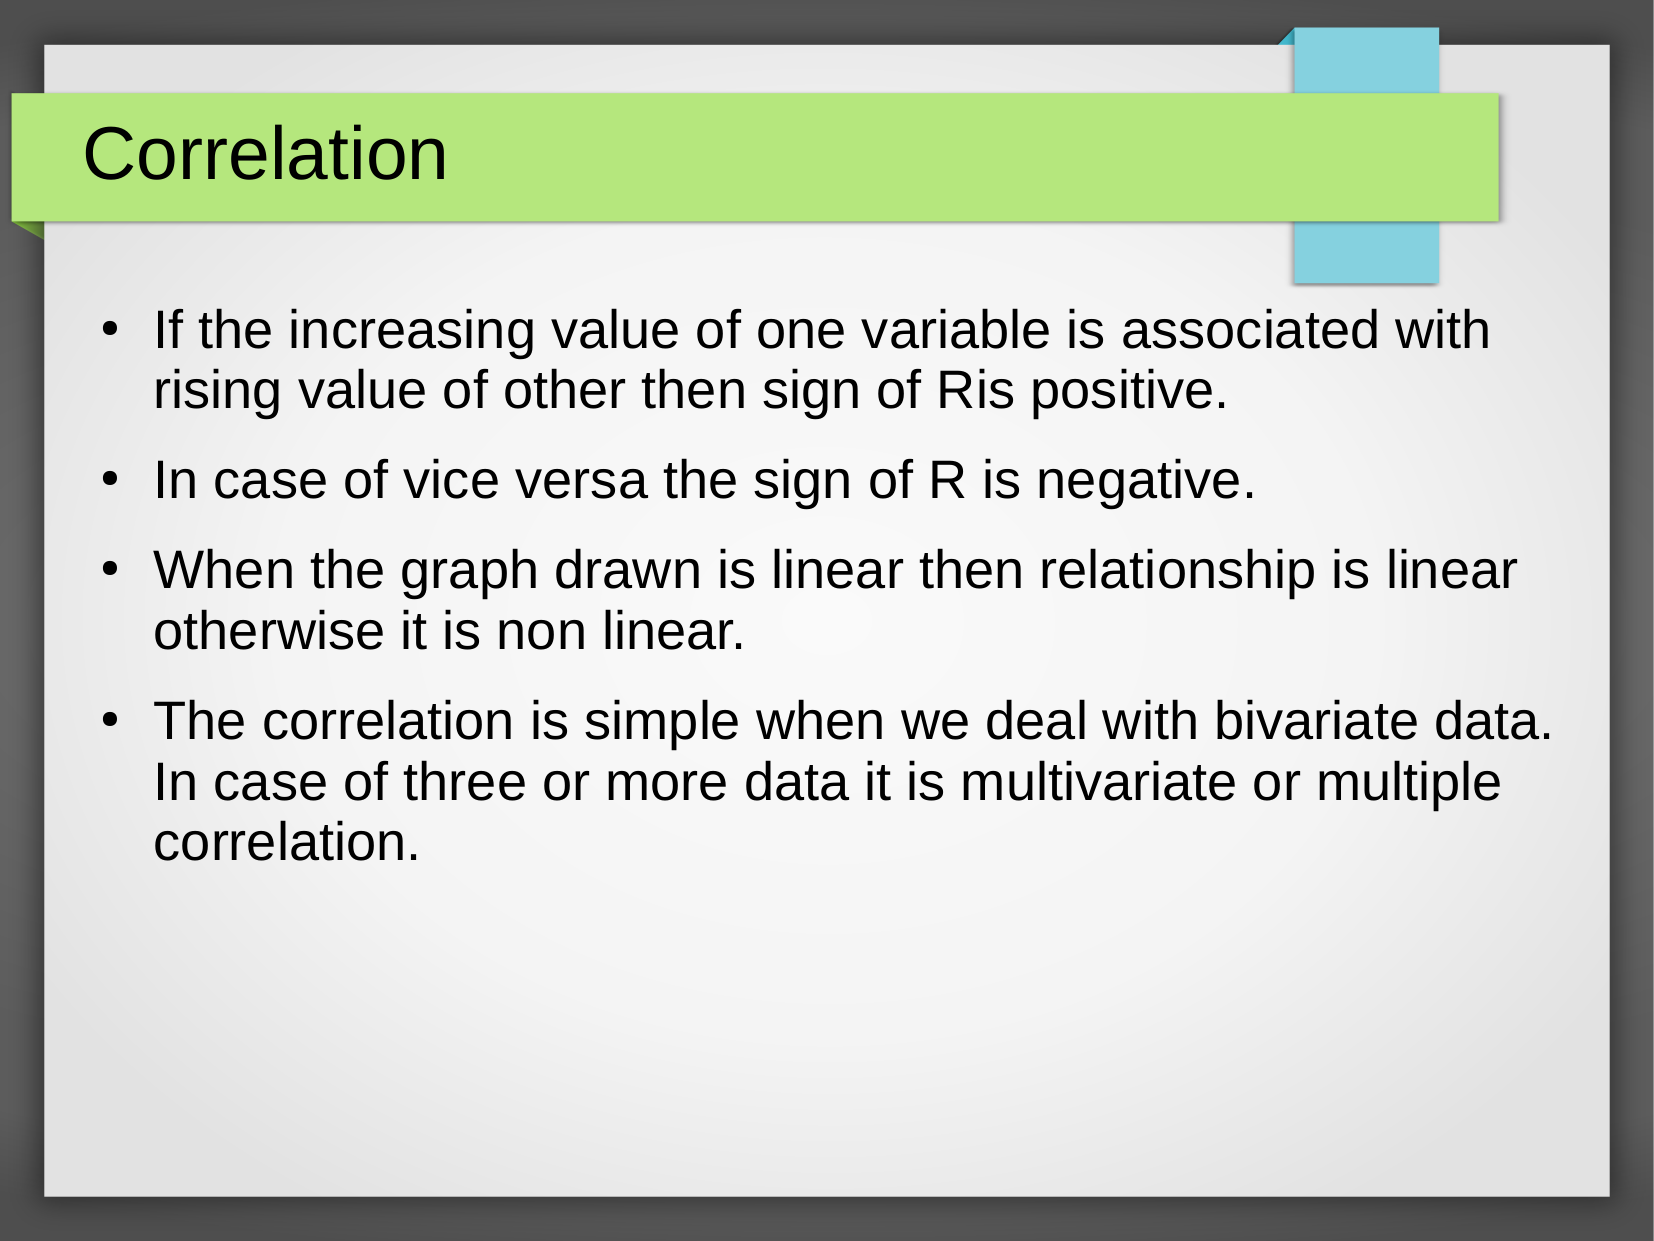

# Correlation
If the increasing value of one variable is associated with rising value of other then sign of Ris positive.
In case of vice versa the sign of R is negative.
When the graph drawn is linear then relationship is linear otherwise it is non linear.
The correlation is simple when we deal with bivariate data. In case of three or more data it is multivariate or multiple correlation.